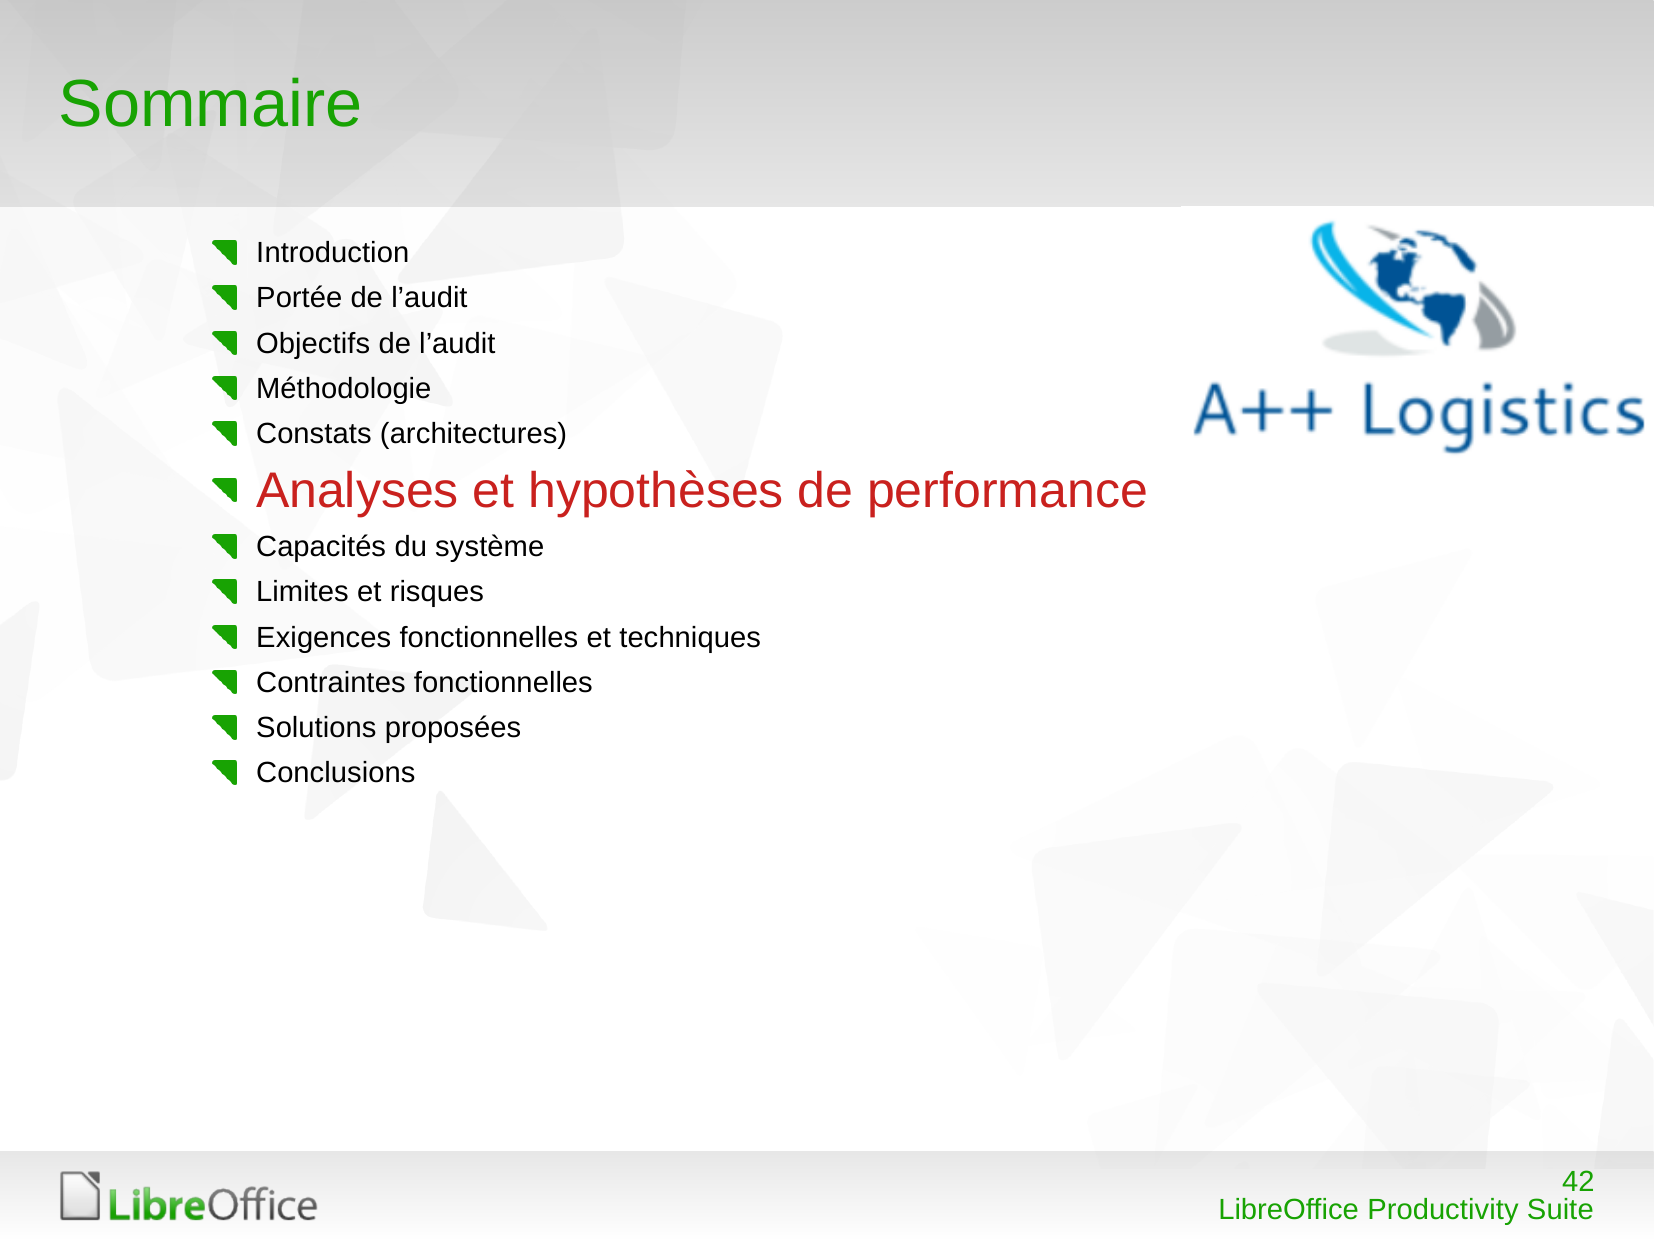

# Sommaire
Introduction
Portée de l’audit
Objectifs de l’audit
Méthodologie
Constats (architectures)
Analyses et hypothèses de performance
Capacités du système
Limites et risques
Exigences fonctionnelles et techniques
Contraintes fonctionnelles
Solutions proposées
Conclusions
42
LibreOffice Productivity Suite